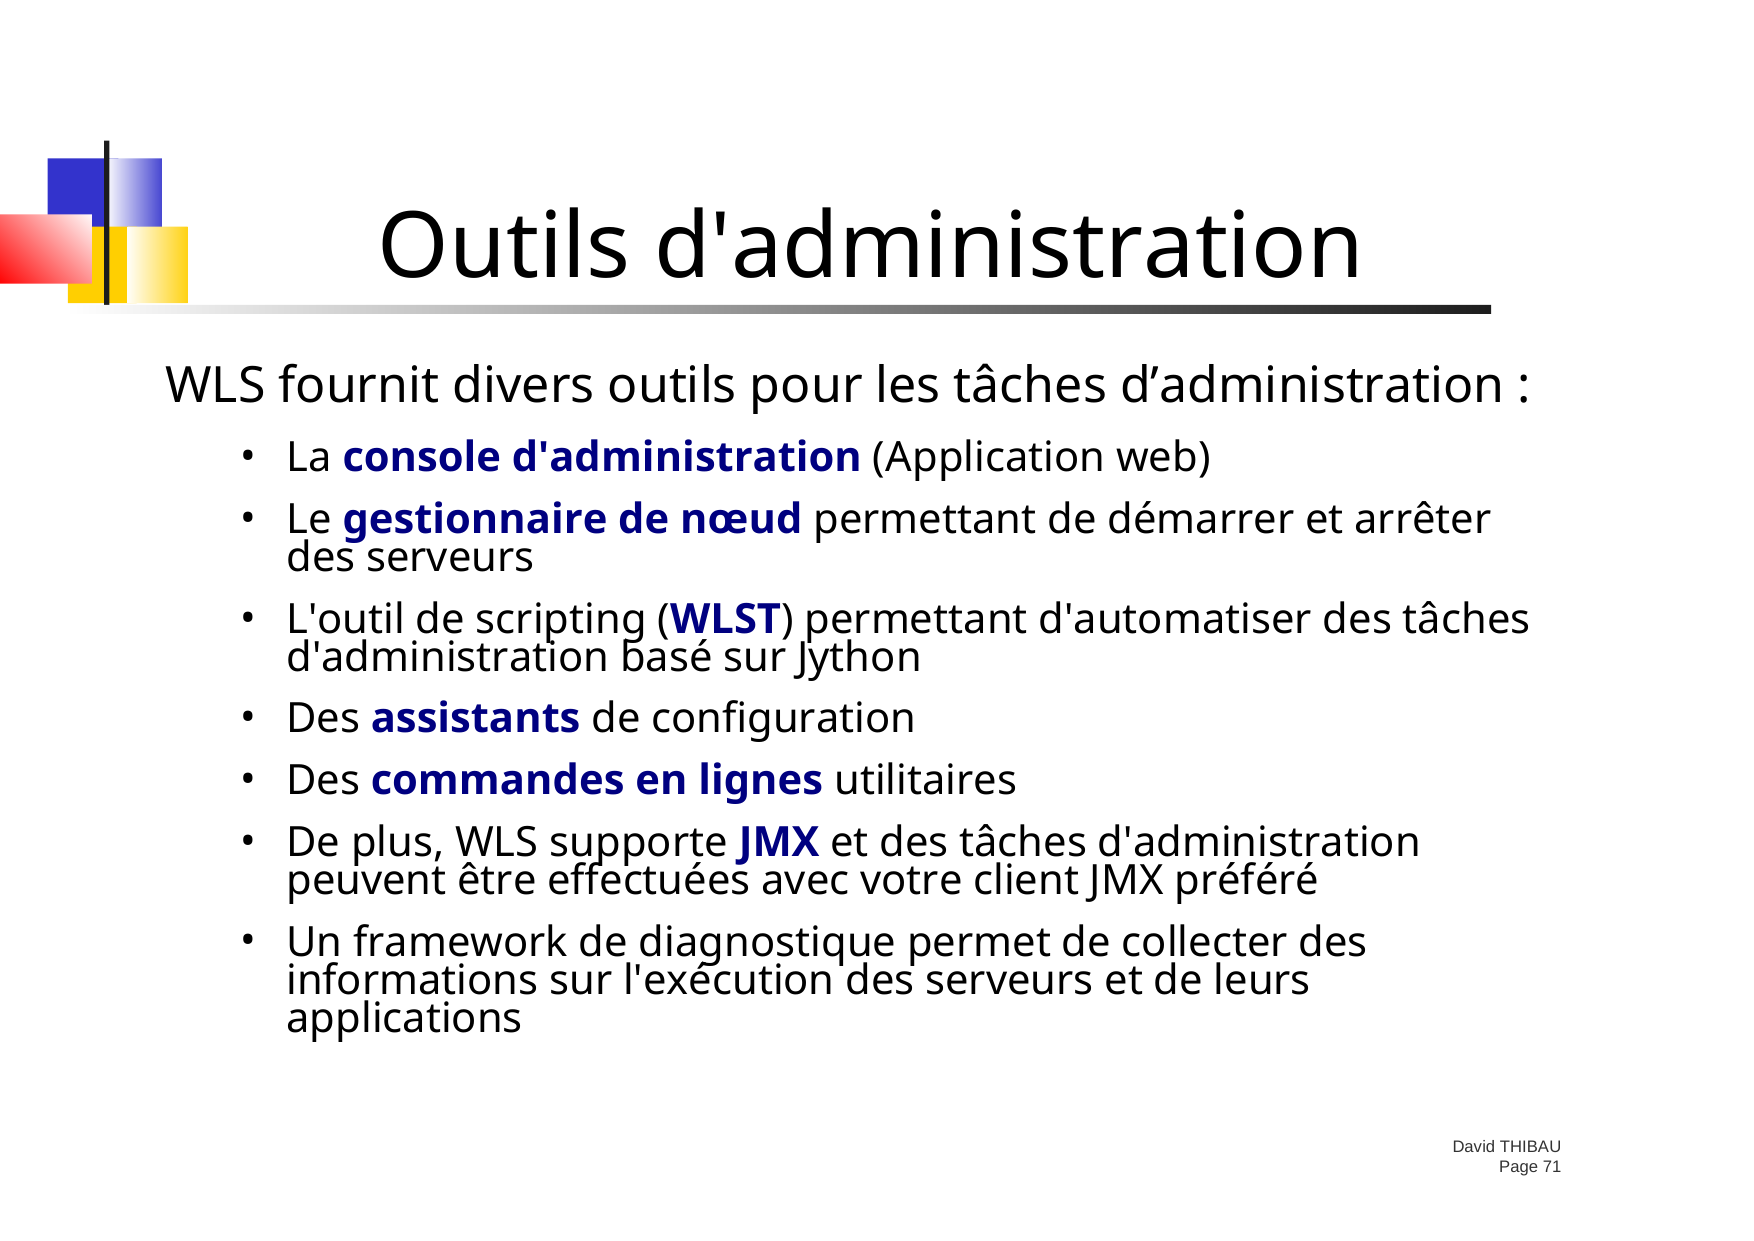

# Outils d'administration
WLS fournit divers outils pour les tâches d’administration :
La console d'administration (Application web)
Le gestionnaire de nœud permettant de démarrer et arrêter des serveurs
L'outil de scripting (WLST) permettant d'automatiser des tâches d'administration basé sur Jython
Des assistants de configuration
Des commandes en lignes utilitaires
De plus, WLS supporte JMX et des tâches d'administration peuvent être effectuées avec votre client JMX préféré
Un framework de diagnostique permet de collecter des informations sur l'exécution des serveurs et de leurs applications